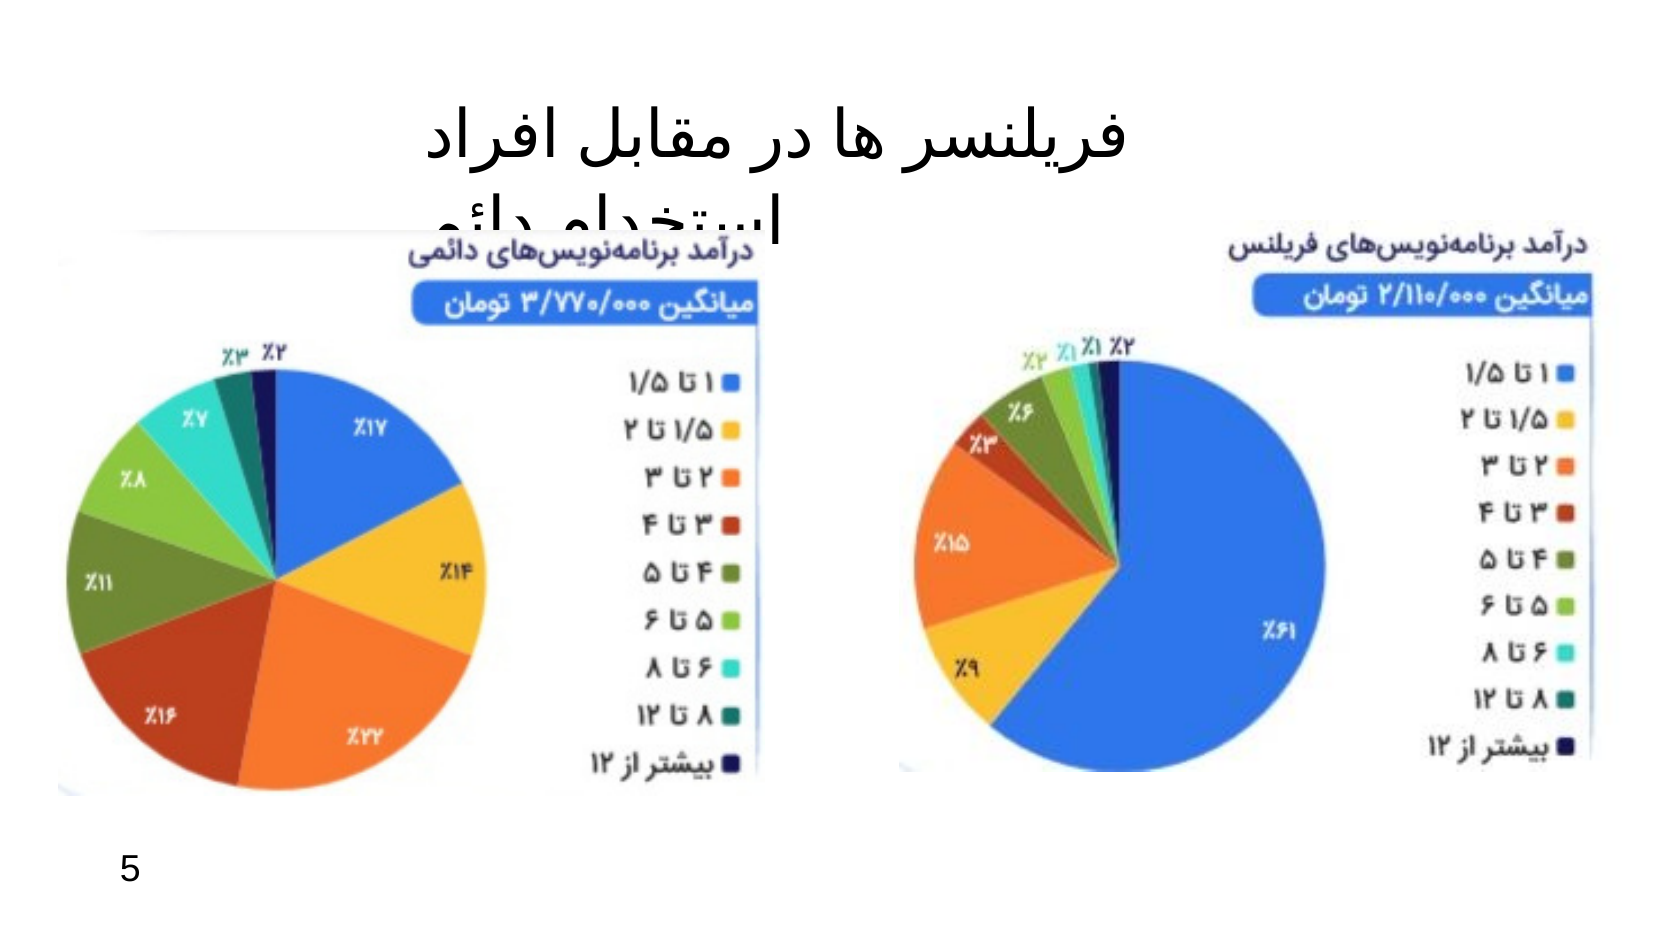

فریلنسر ها در مقابل افراد استخدام دائم
5